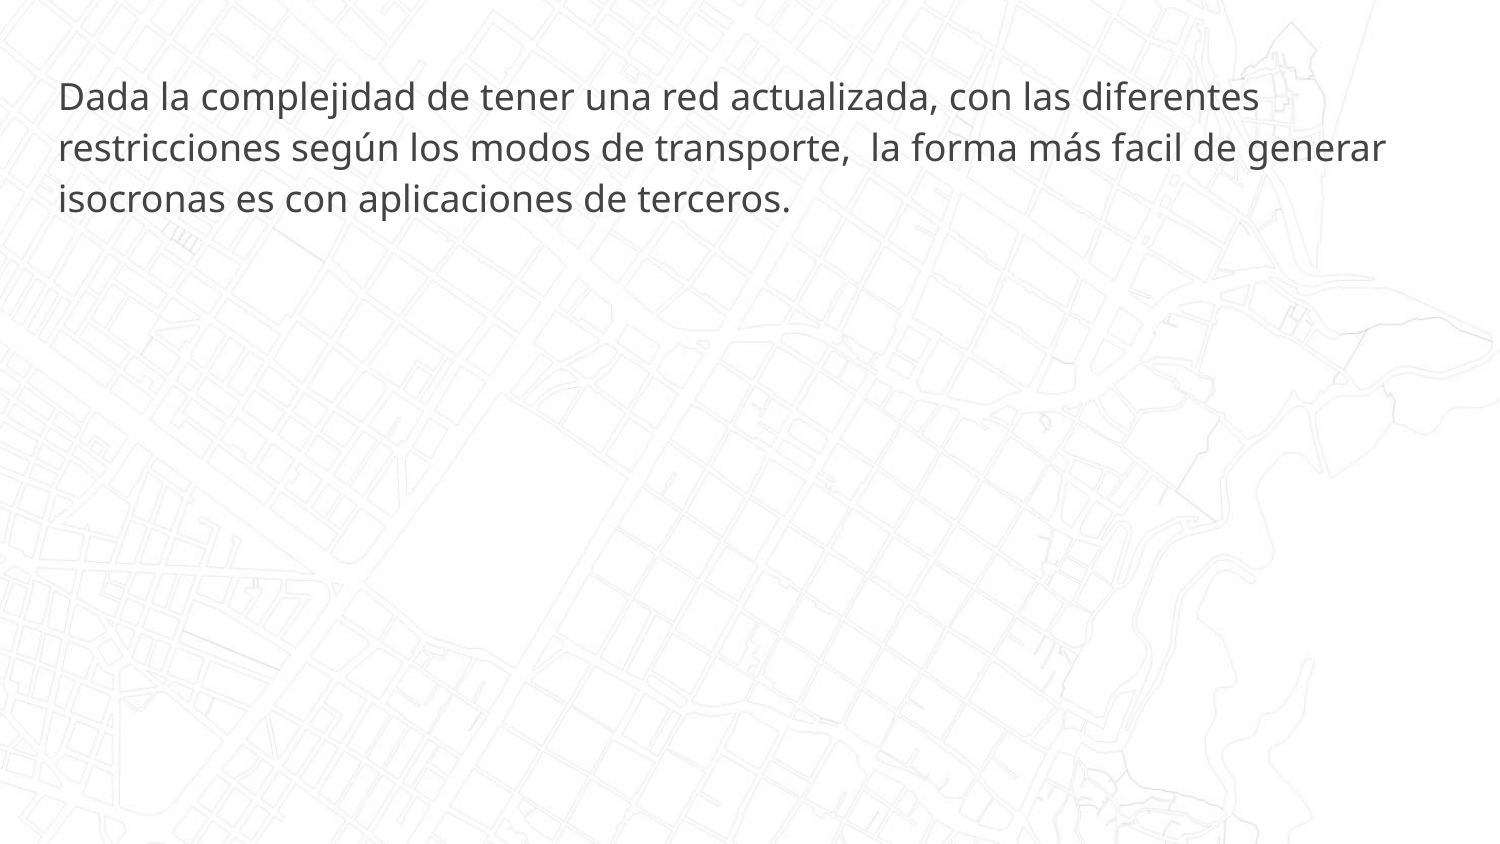

Dada la complejidad de tener una red actualizada, con las diferentes restricciones según los modos de transporte, la forma más facil de generar isocronas es con aplicaciones de terceros.